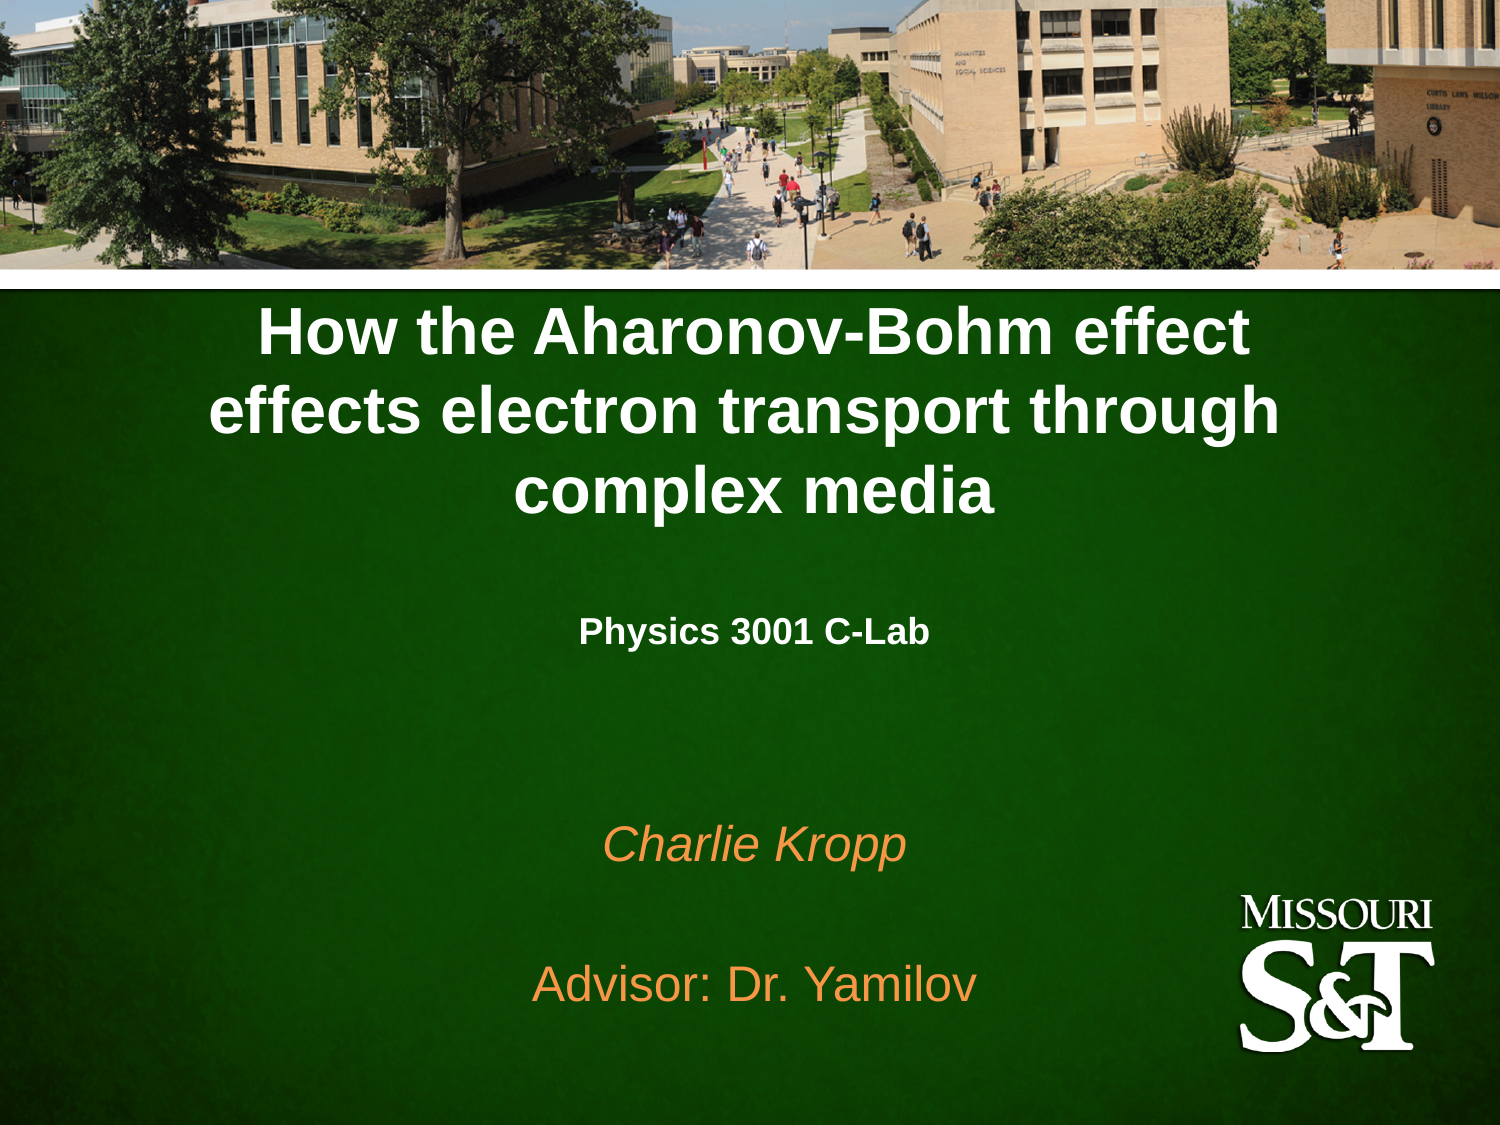

How the Aharonov-Bohm effect effects electron transport through complex media
Physics 3001 C-Lab
Charlie Kropp
Advisor: Dr. Yamilov